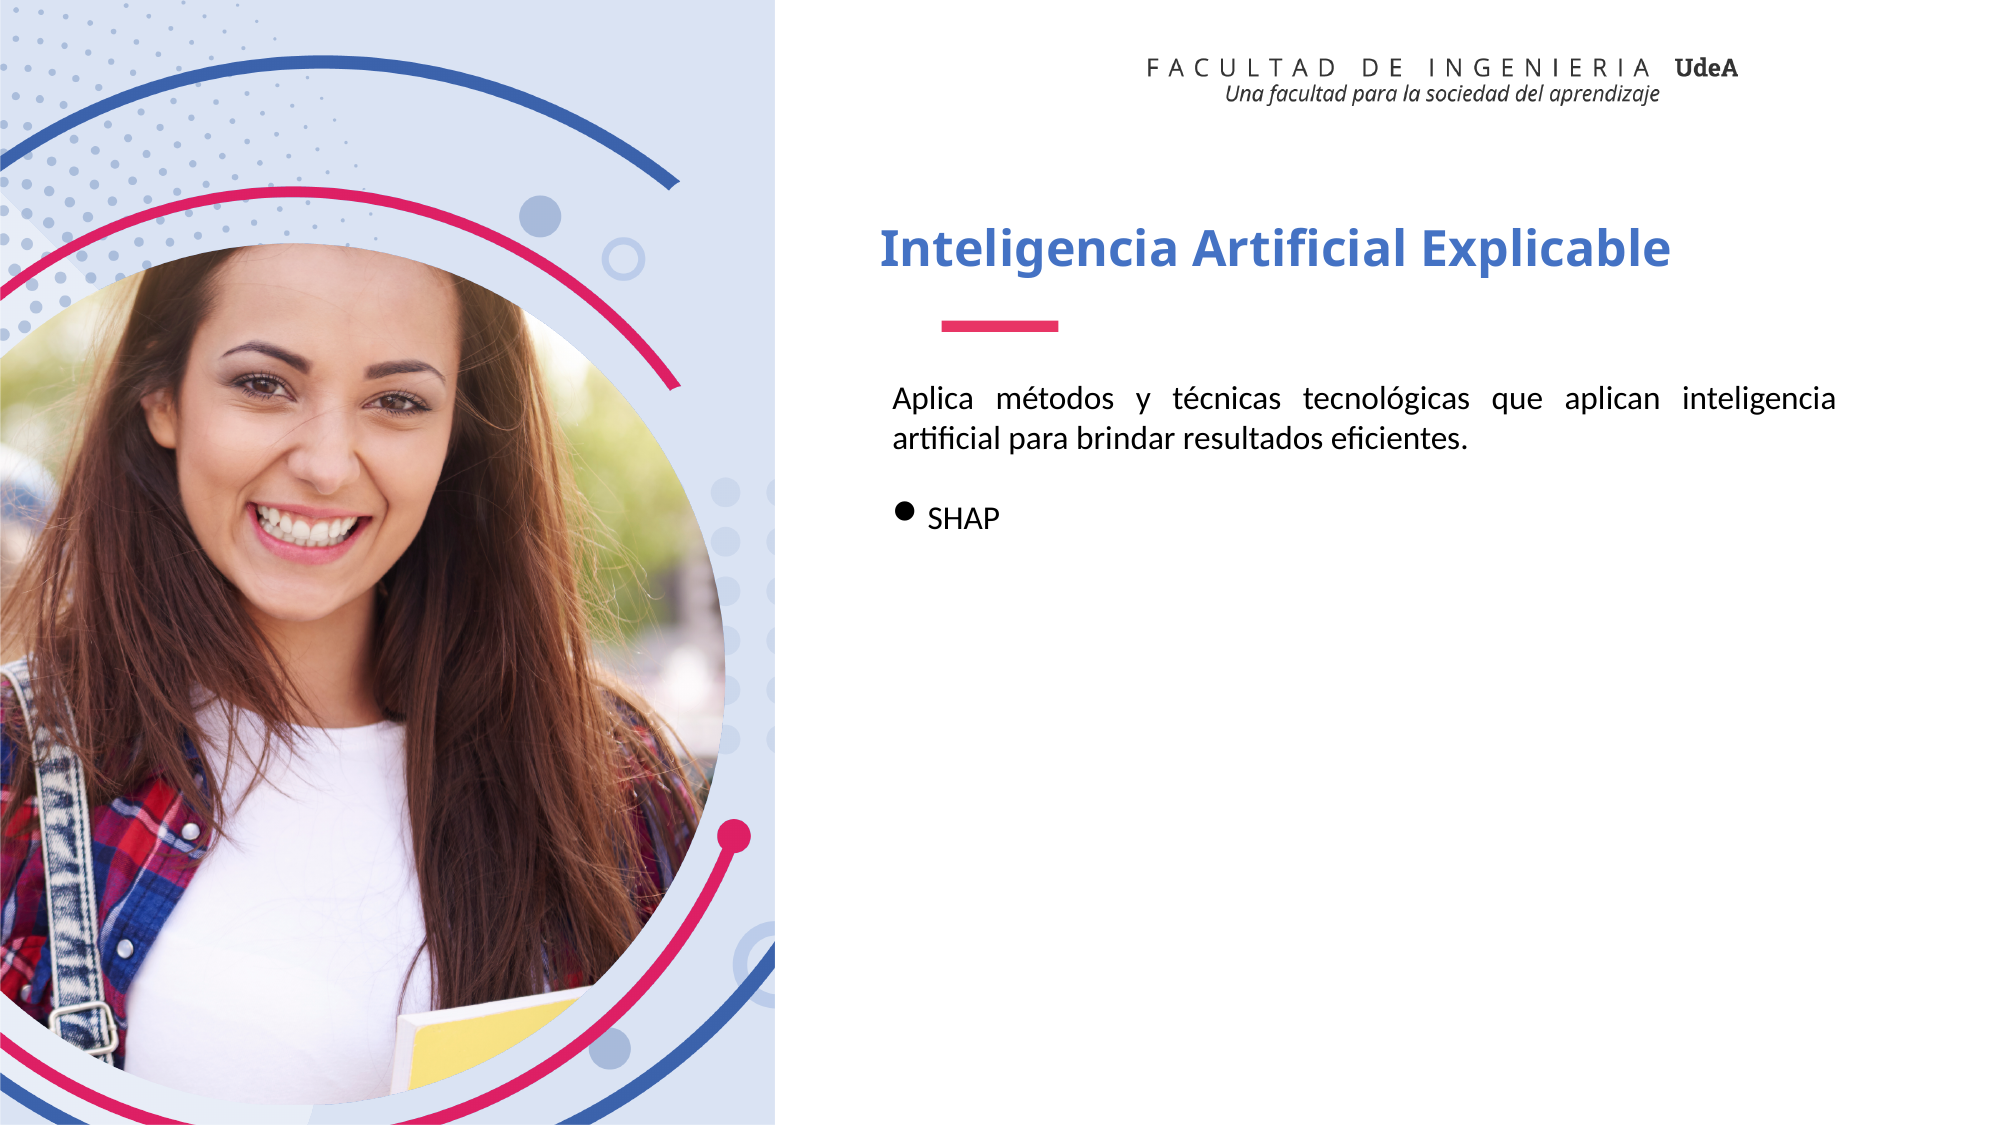

Inteligencia Artificial Explicable
Aplica métodos y técnicas tecnológicas que aplican inteligencia artificial para brindar resultados eficientes.
SHAP